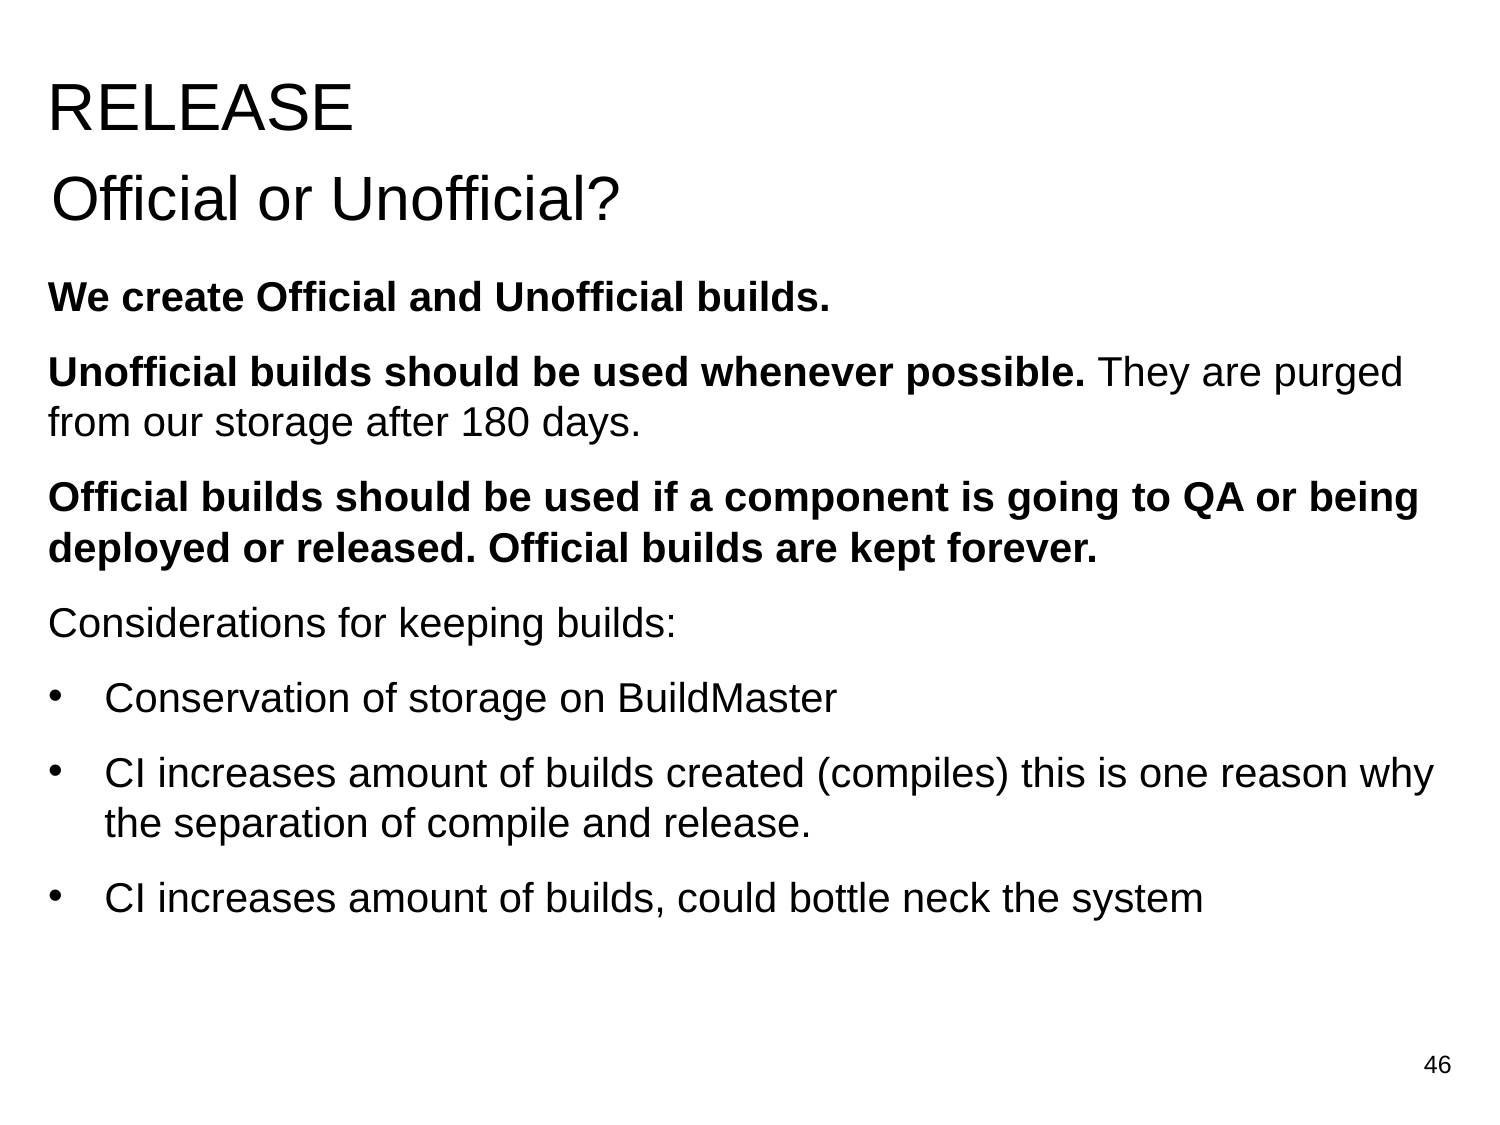

# Release
Official or Unofficial?
We create Official and Unofficial builds.
Unofficial builds should be used whenever possible. They are purged from our storage after 180 days.
Official builds should be used if a component is going to QA or being deployed or released. Official builds are kept forever.
Considerations for keeping builds:
Conservation of storage on BuildMaster
CI increases amount of builds created (compiles) this is one reason why the separation of compile and release.
CI increases amount of builds, could bottle neck the system